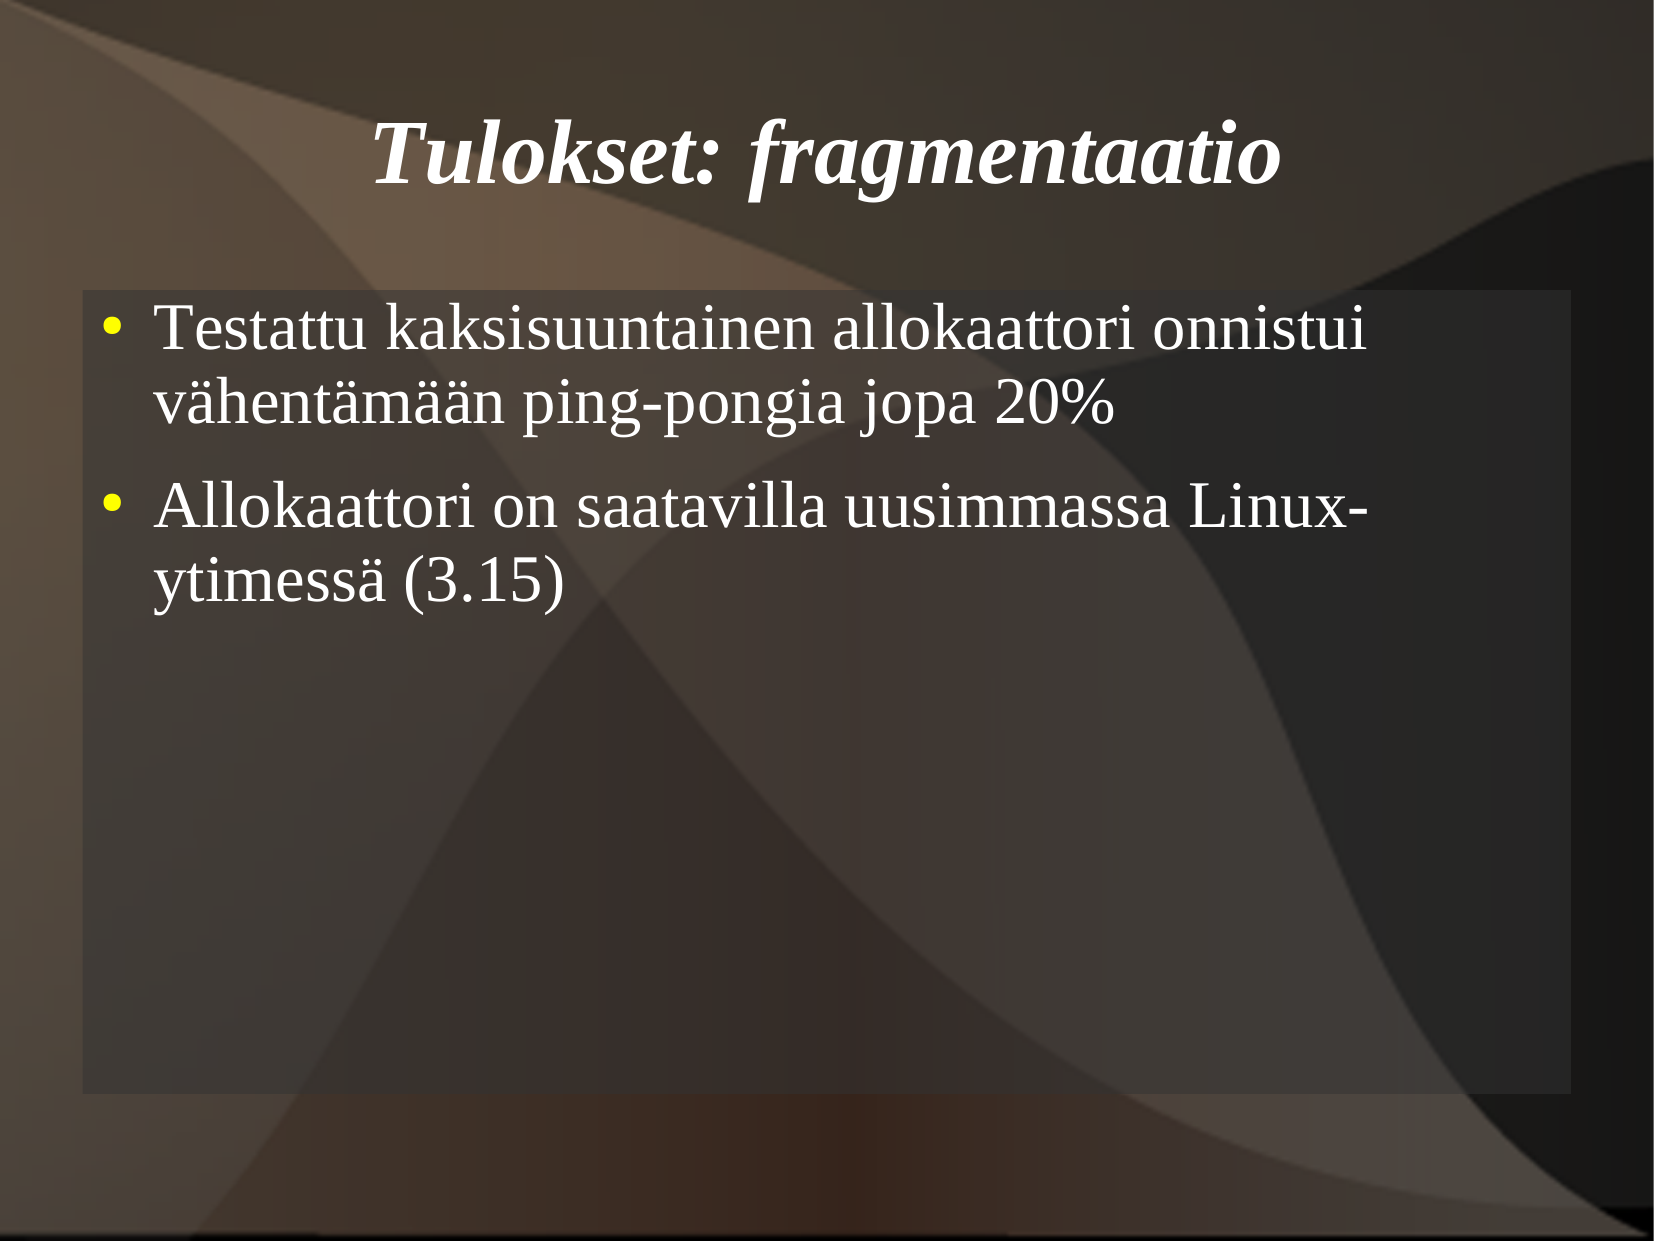

# Tulokset: fragmentaatio
Testattu kaksisuuntainen allokaattori onnistui vähentämään ping-pongia jopa 20%
Allokaattori on saatavilla uusimmassa Linux-ytimessä (3.15)